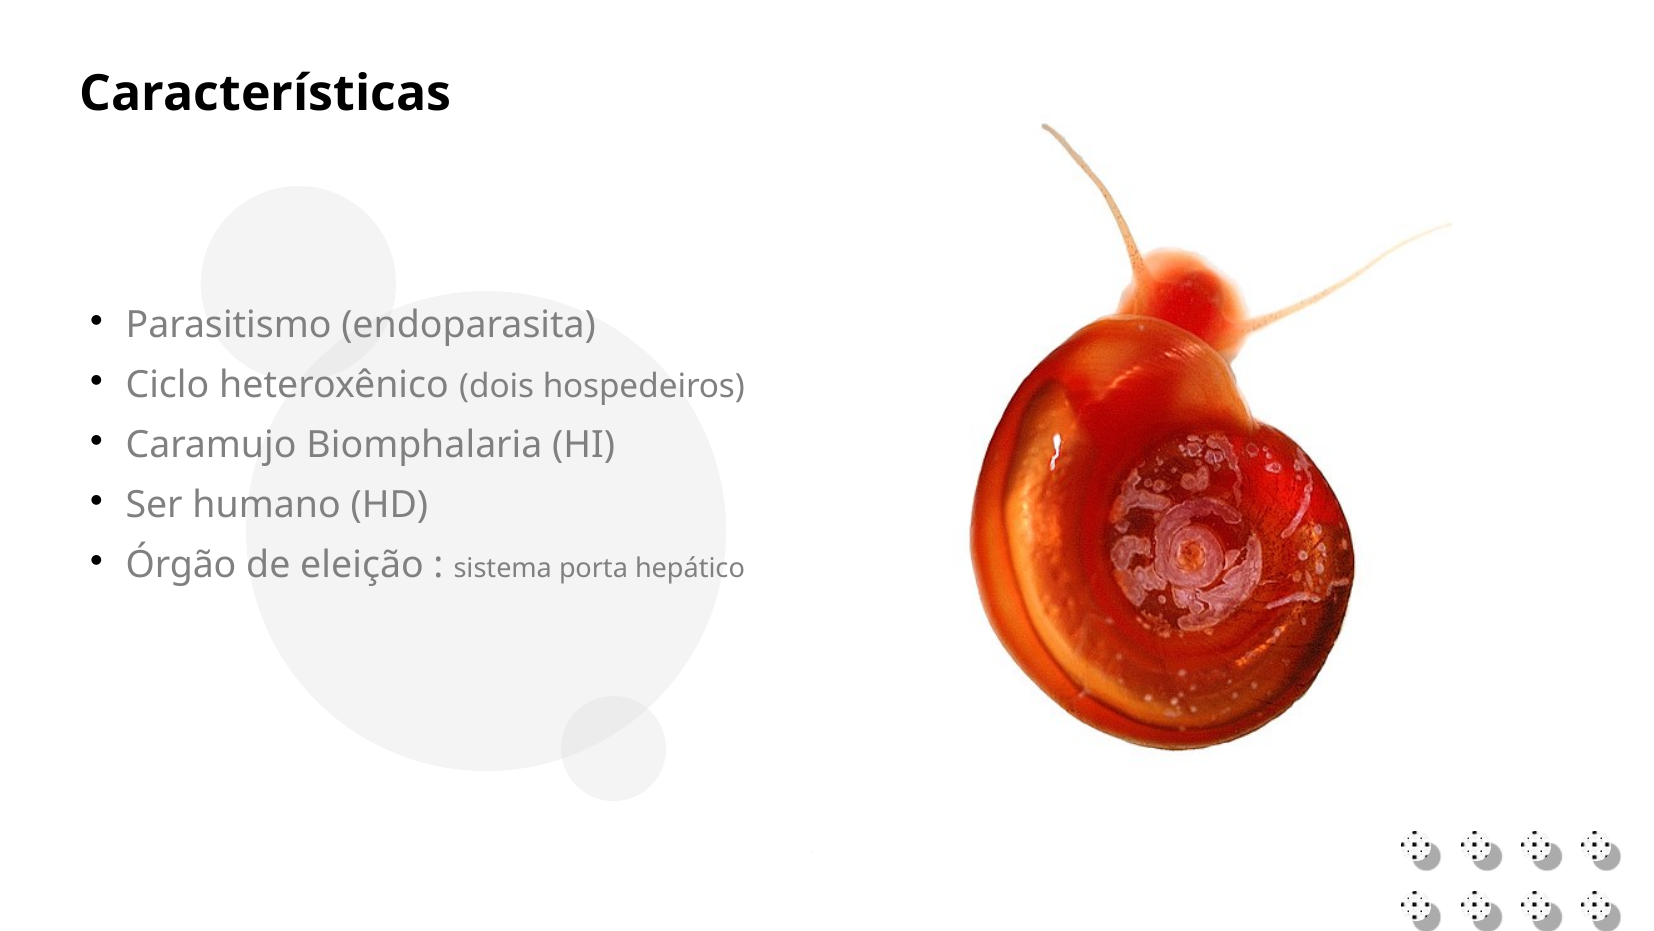

Características
Parasitismo (endoparasita)
Ciclo heteroxênico (dois hospedeiros)
Caramujo Biomphalaria (HI)
Ser humano (HD)
Órgão de eleição : sistema porta hepático